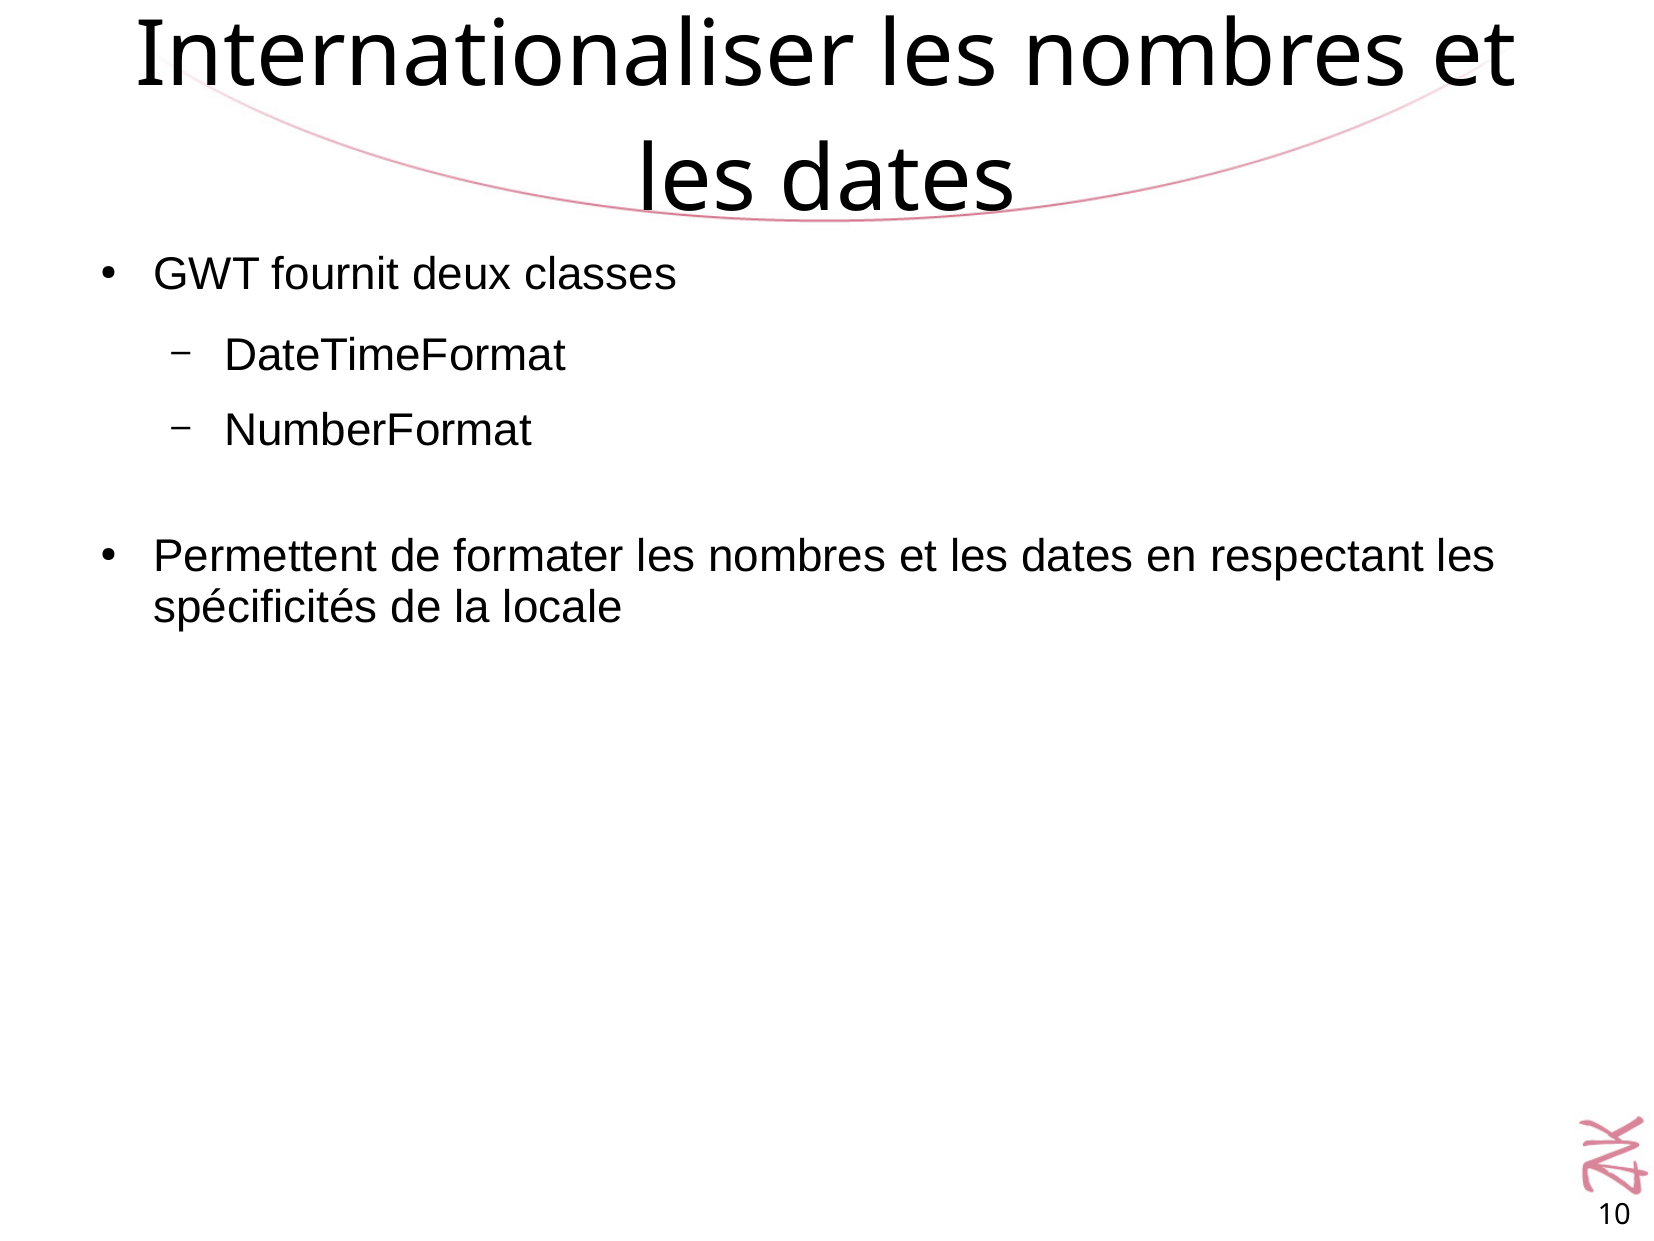

# Internationaliser les nombres et les dates
GWT fournit deux classes
DateTimeFormat
NumberFormat
Permettent de formater les nombres et les dates en respectant les spécificités de la locale
10